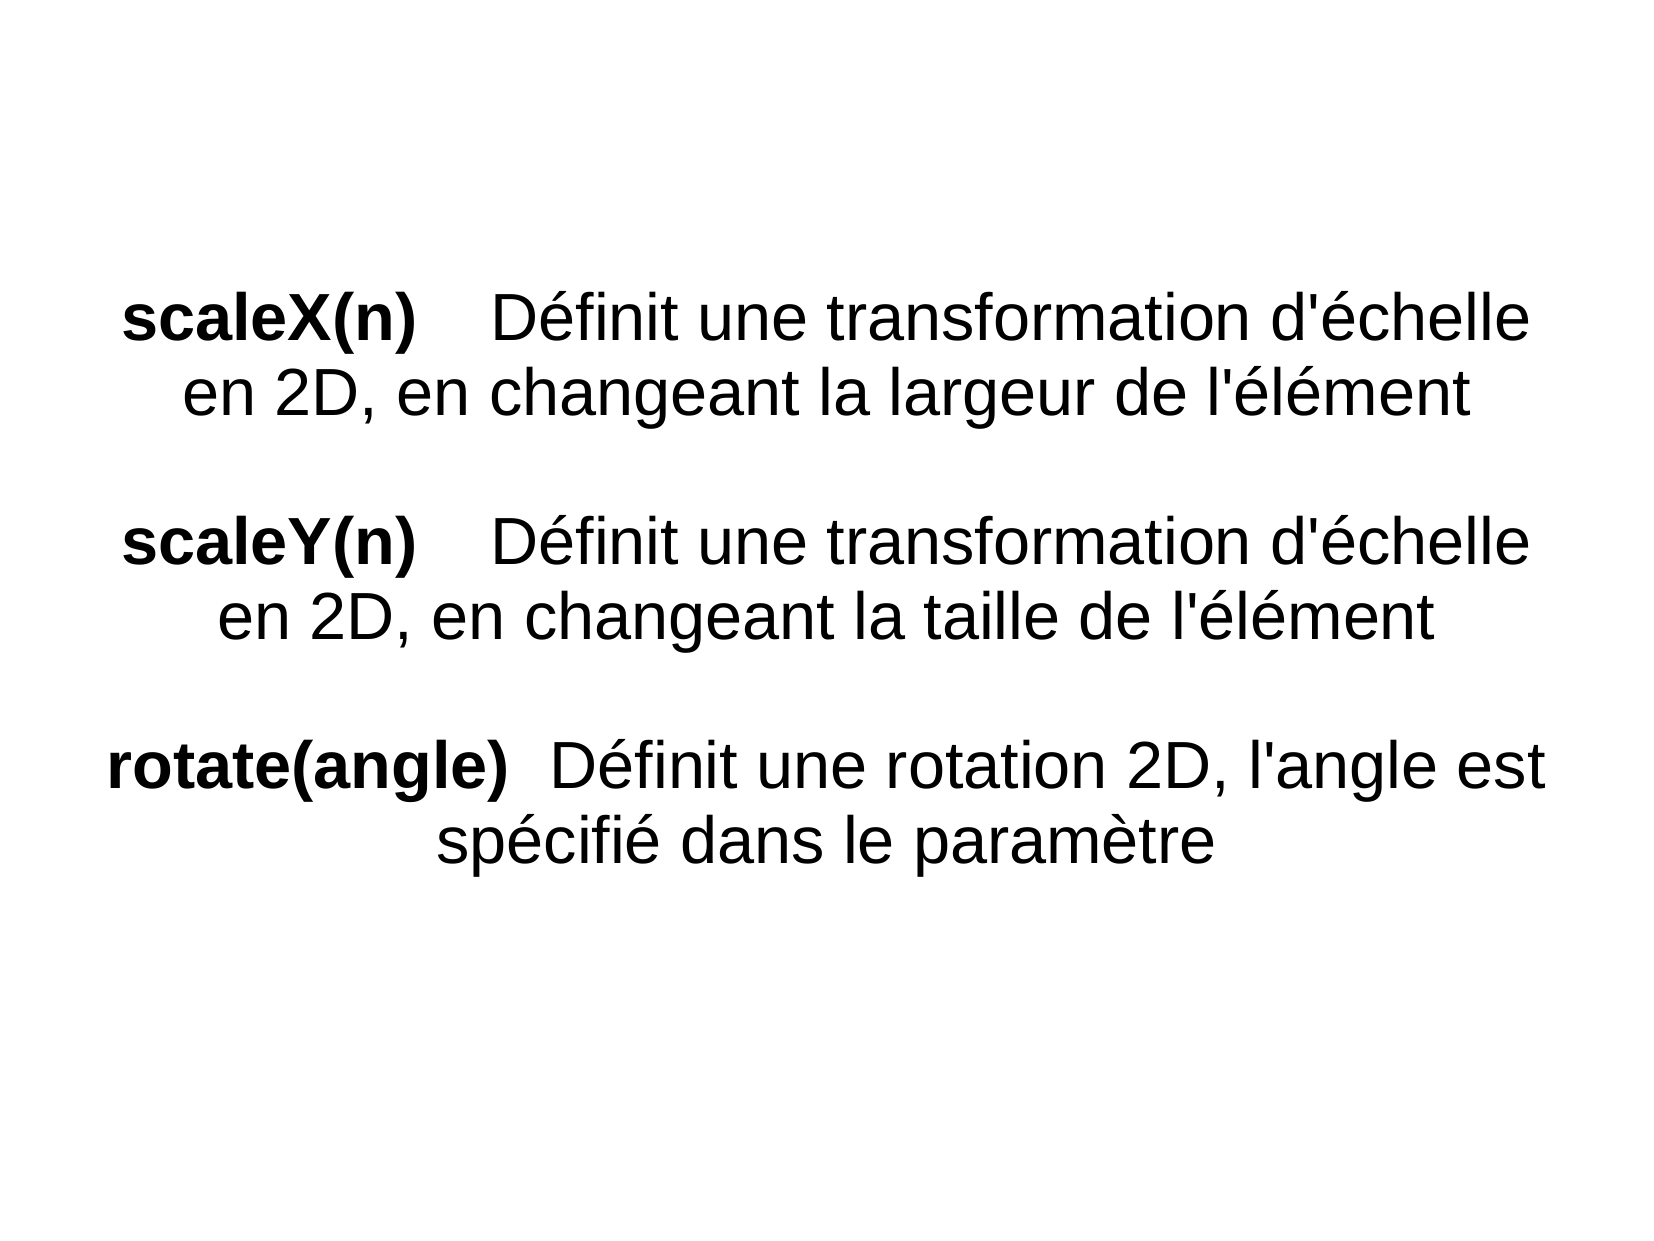

# scaleX(n)	Définit une transformation d'échelle en 2D, en changeant la largeur de l'élément
scaleY(n)	Définit une transformation d'échelle en 2D, en changeant la taille de l'élément
rotate(angle)	Définit une rotation 2D, l'angle est spécifié dans le paramètre